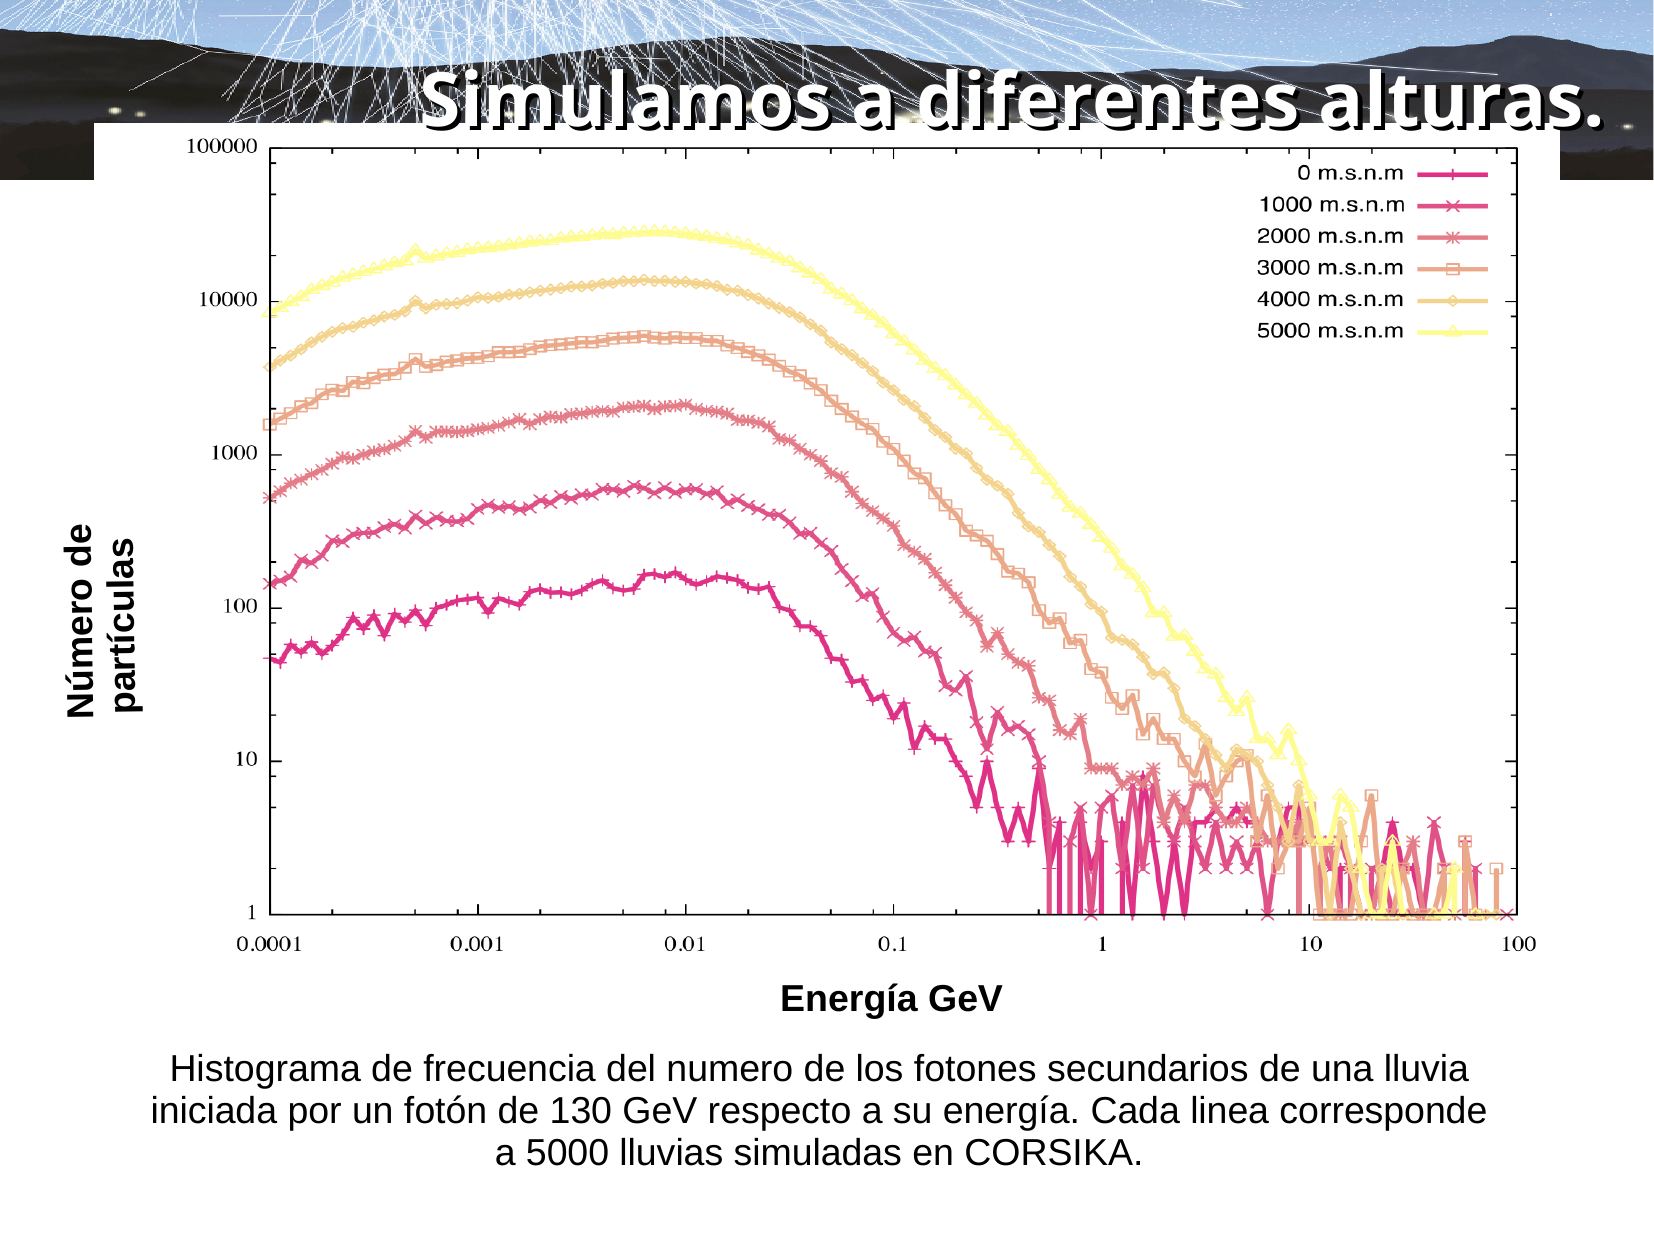

# Simulamos a diferentes alturas.
 Número de
partículas
Energía GeV
Histograma de frecuencia del numero de los fotones secundarios de una lluvia iniciada por un fotón de 130 GeV respecto a su energía. Cada linea corresponde a 5000 lluvias simuladas en CORSIKA.